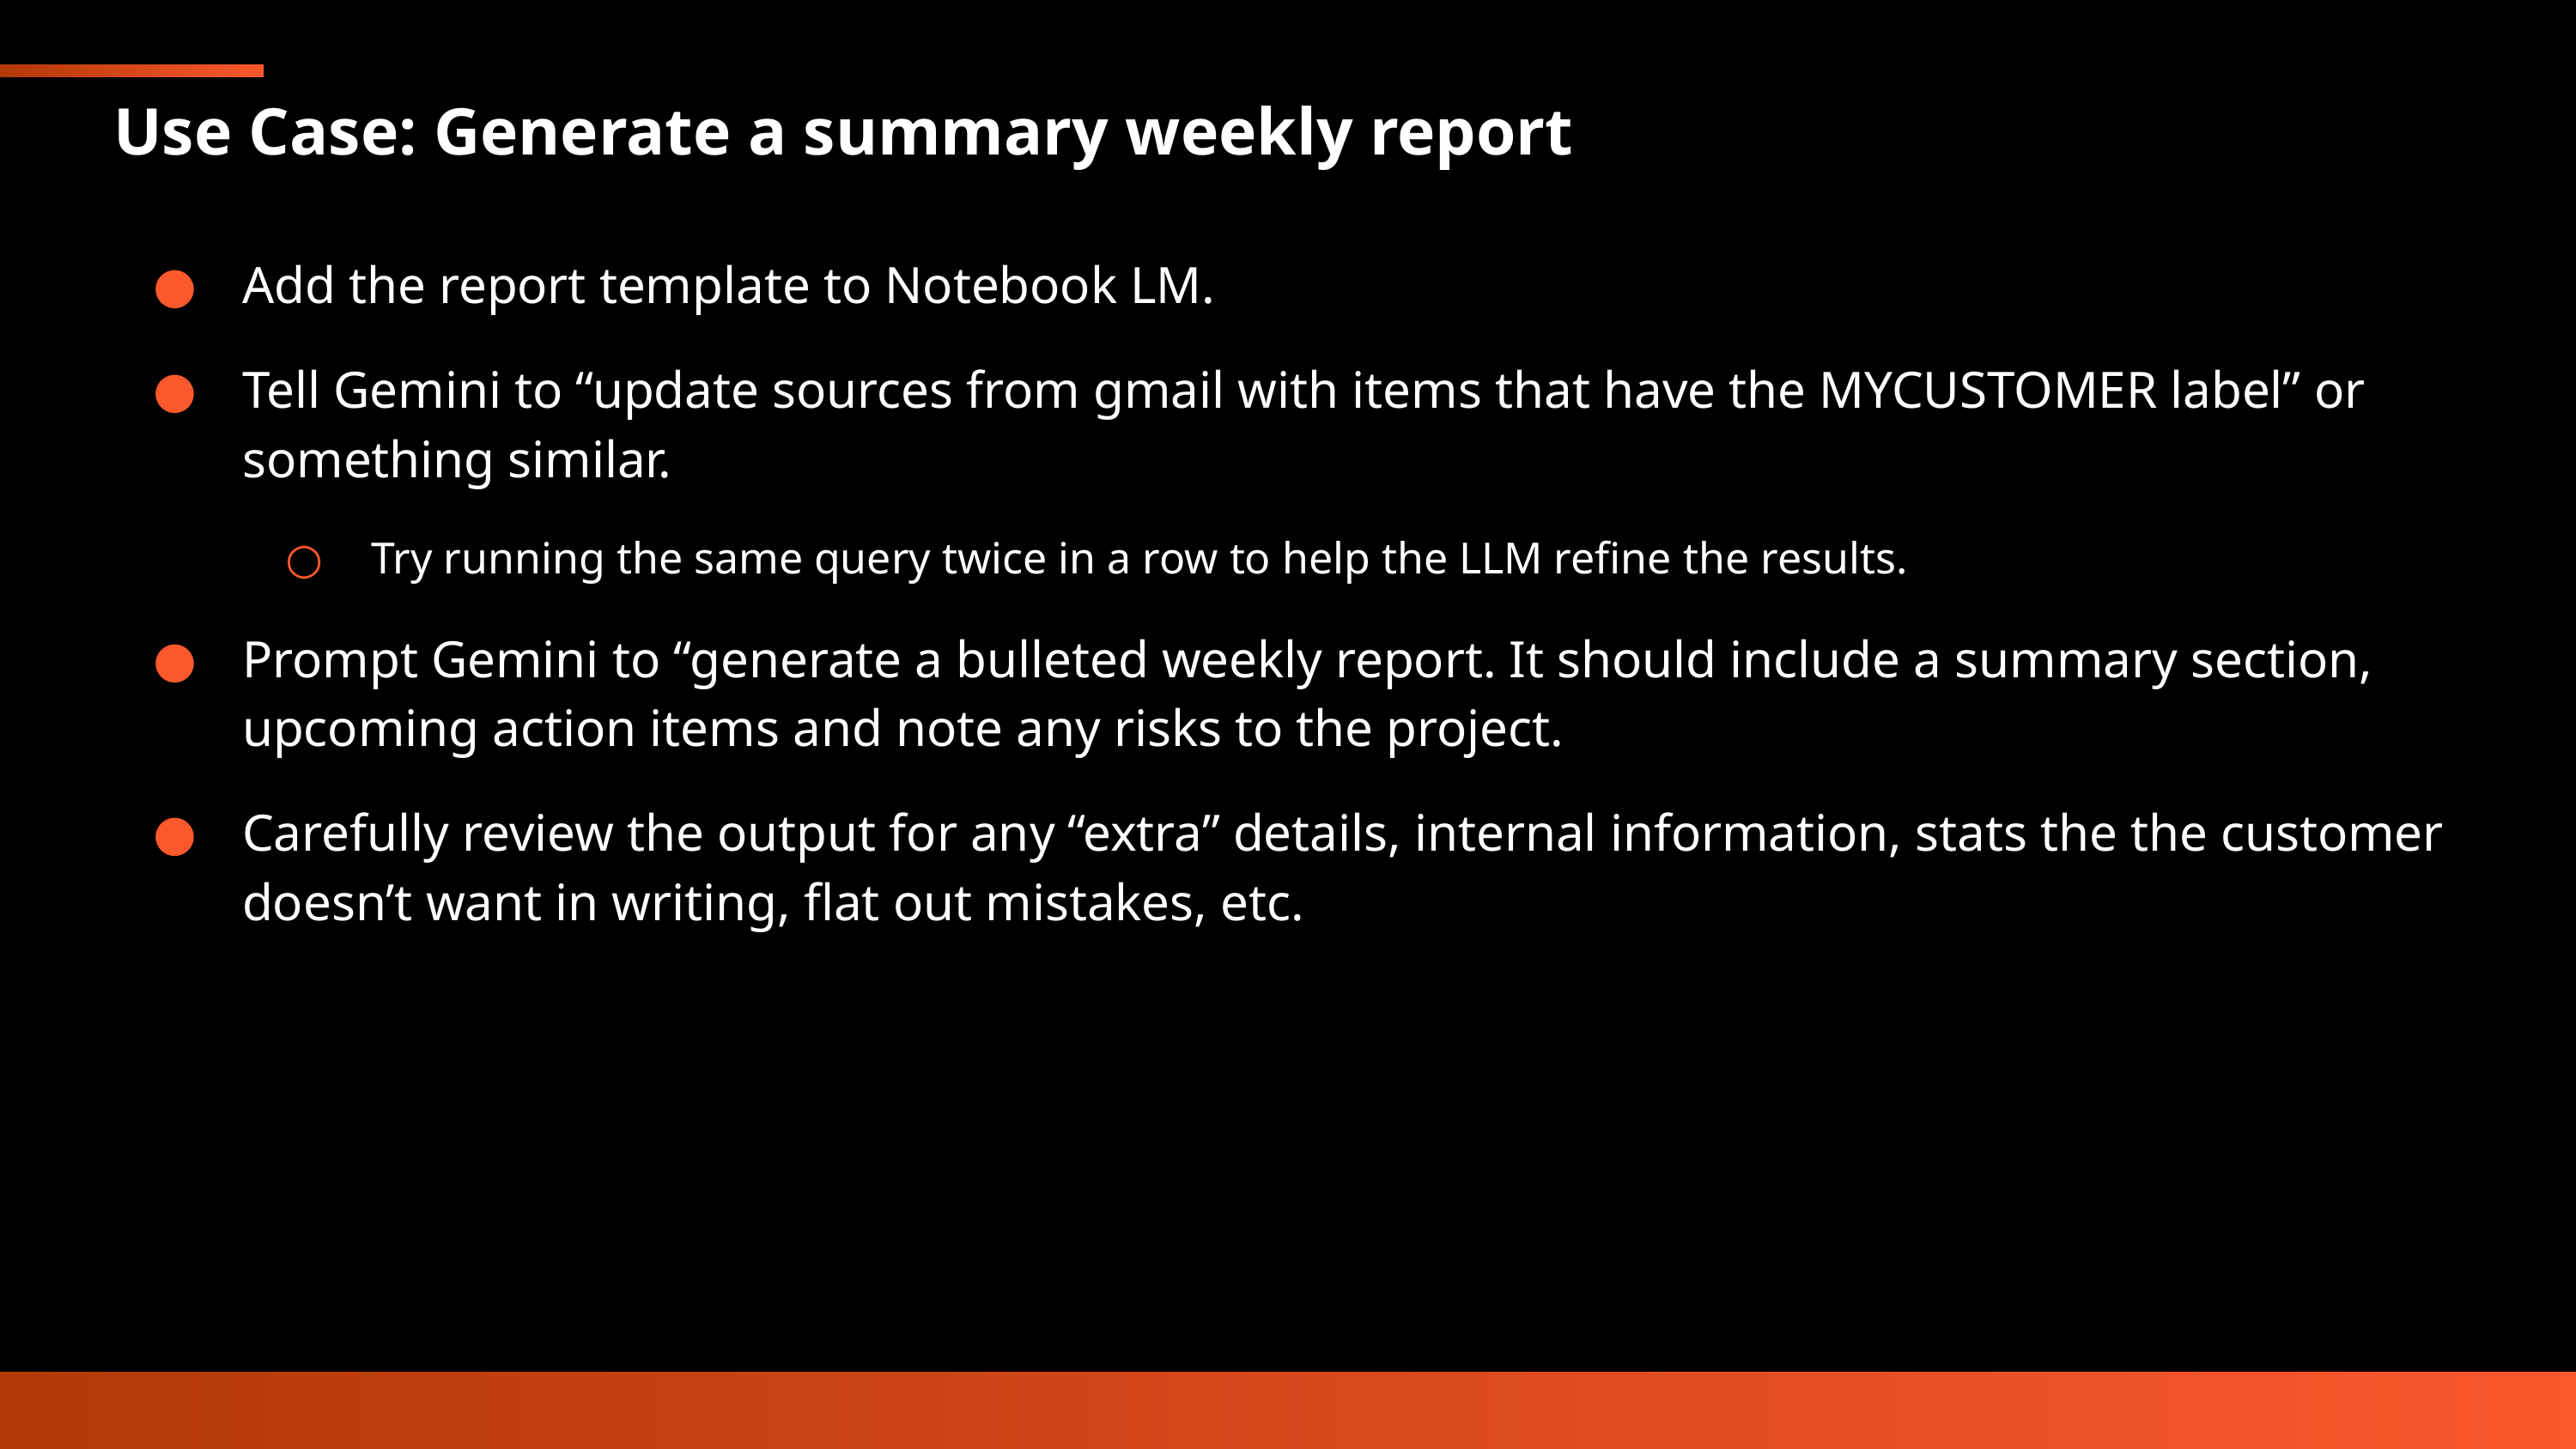

Use Case: Generate a summary weekly report
# Add the report template to Notebook LM.
Tell Gemini to “update sources from gmail with items that have the MYCUSTOMER label” or something similar.
Try running the same query twice in a row to help the LLM refine the results.
Prompt Gemini to “generate a bulleted weekly report. It should include a summary section, upcoming action items and note any risks to the project.
Carefully review the output for any “extra” details, internal information, stats the the customer doesn’t want in writing, flat out mistakes, etc.